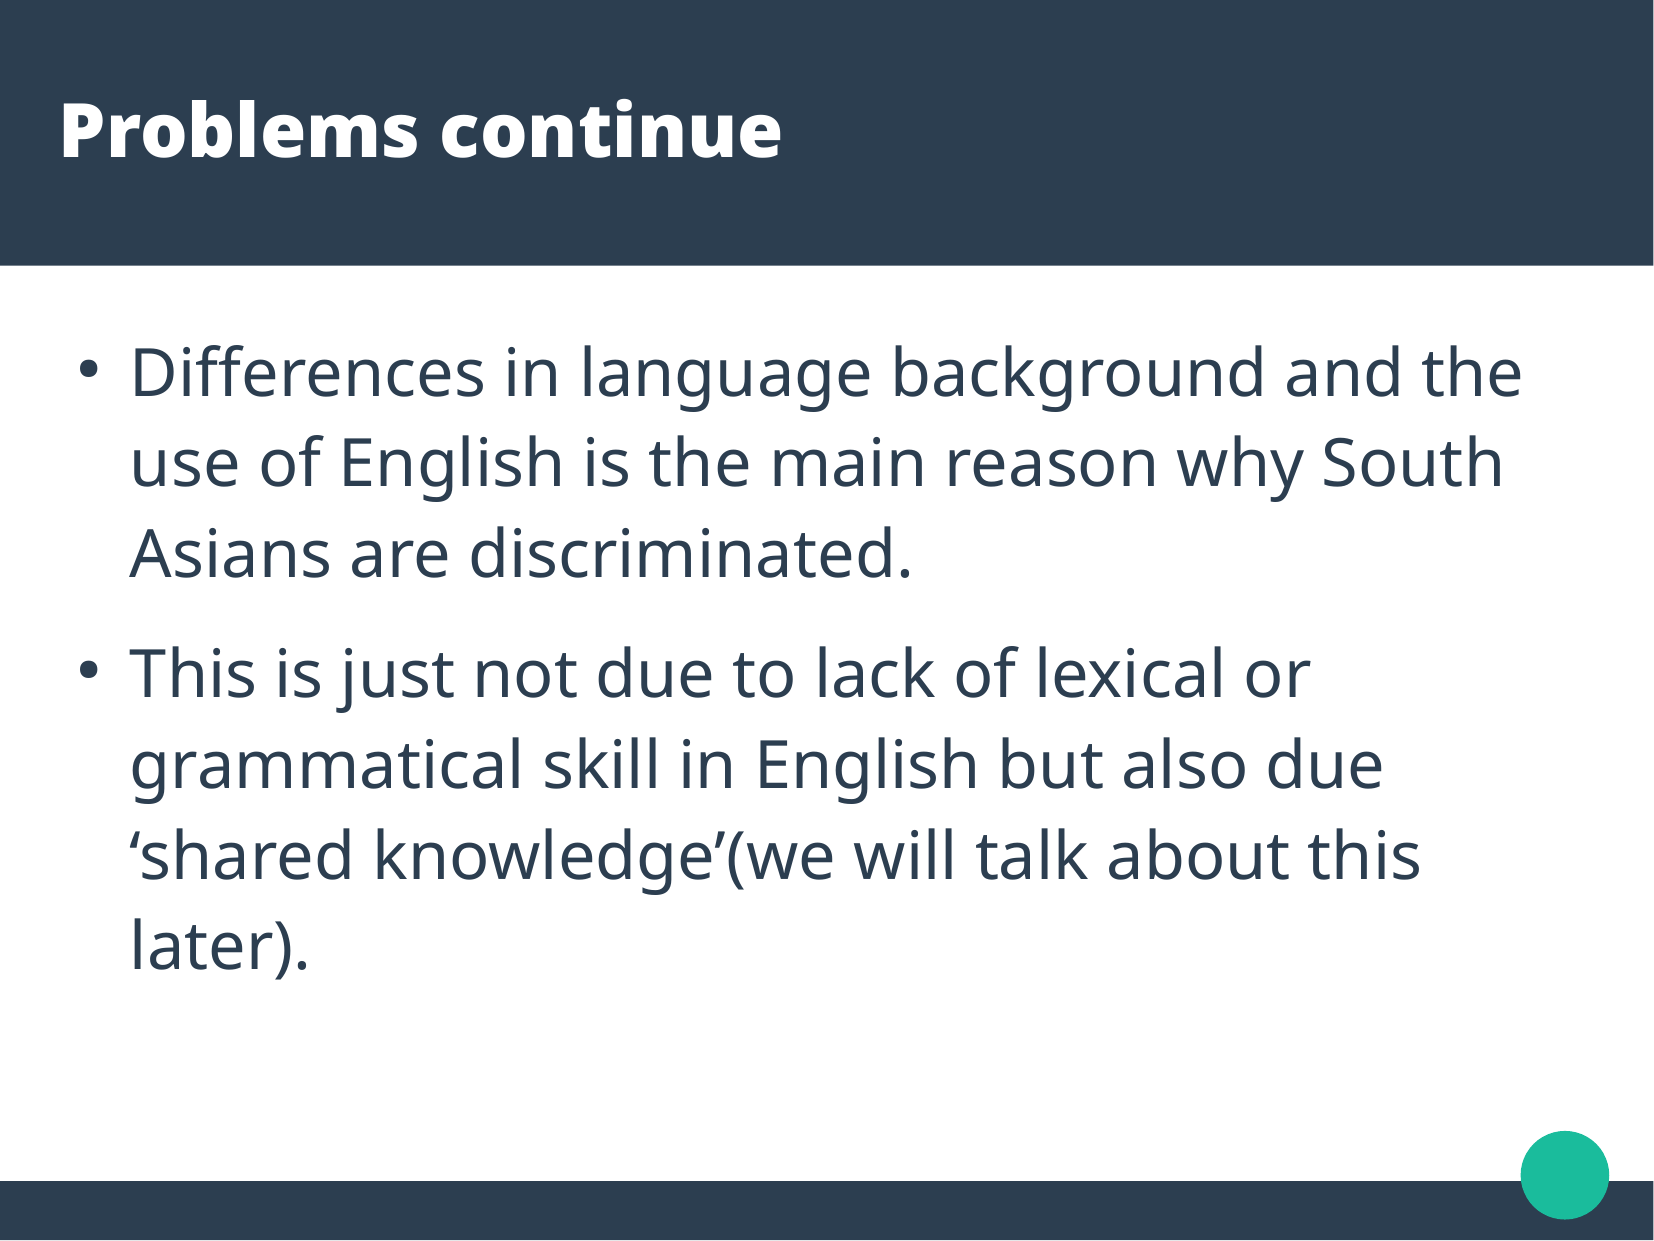

# Problems continue
Differences in language background and the use of English is the main reason why South Asians are discriminated.
This is just not due to lack of lexical or grammatical skill in English but also due ‘shared knowledge’(we will talk about this later).